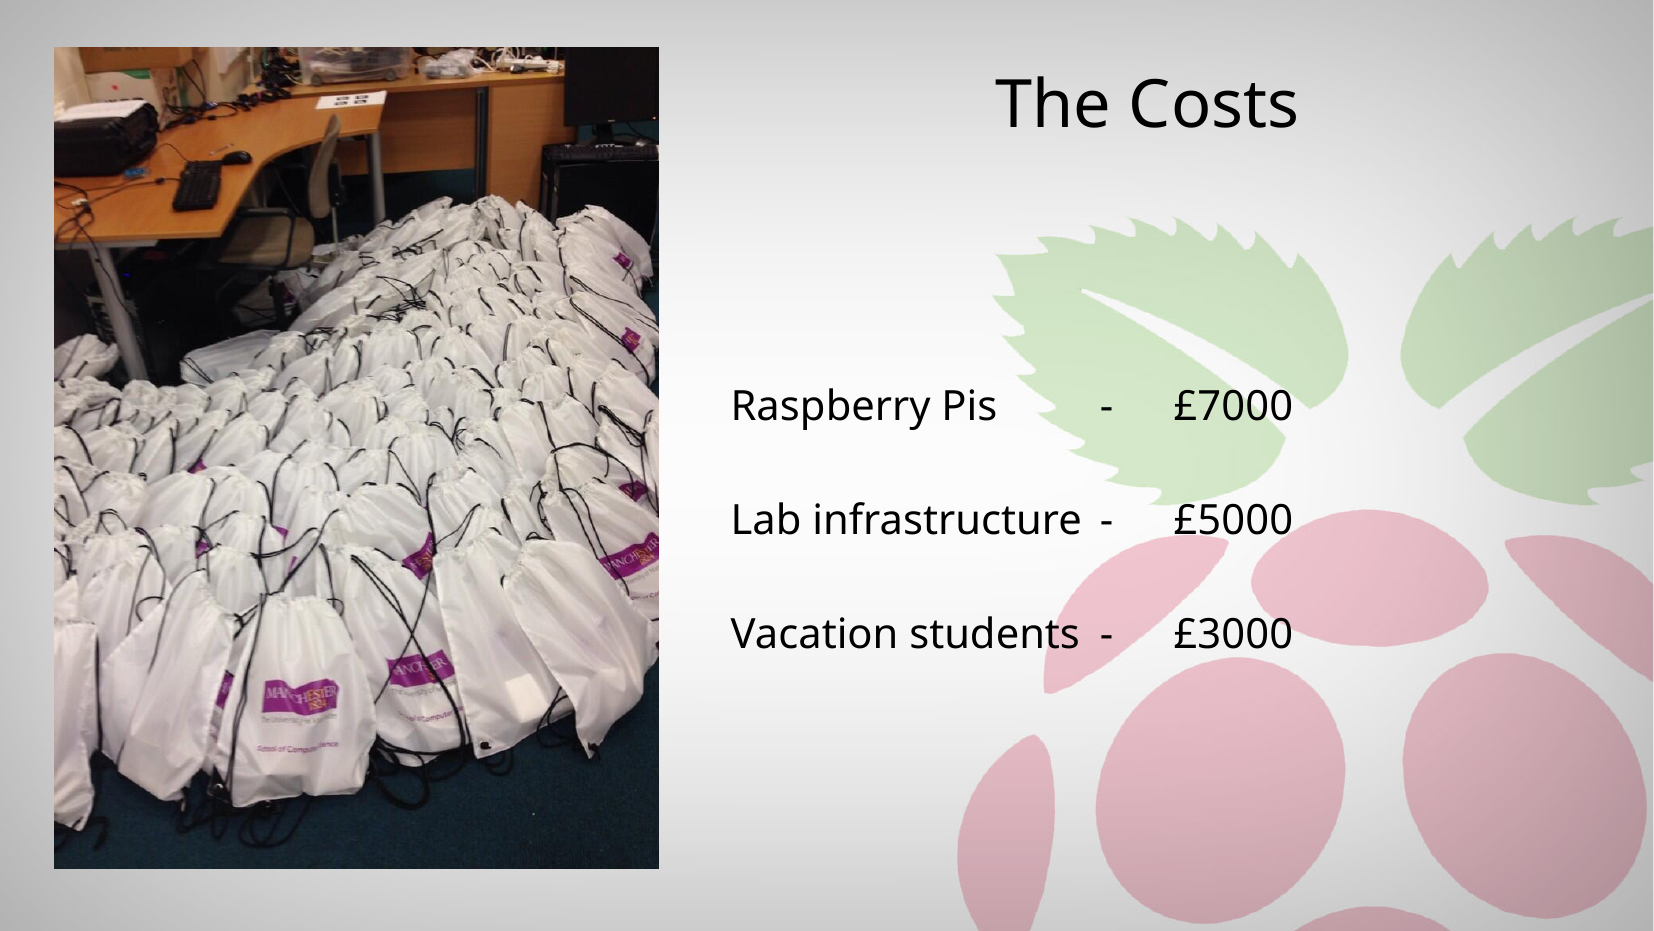

The Costs
Raspberry Pis		-	£7000
Lab infrastructure	-	£5000
Vacation students	-	£3000